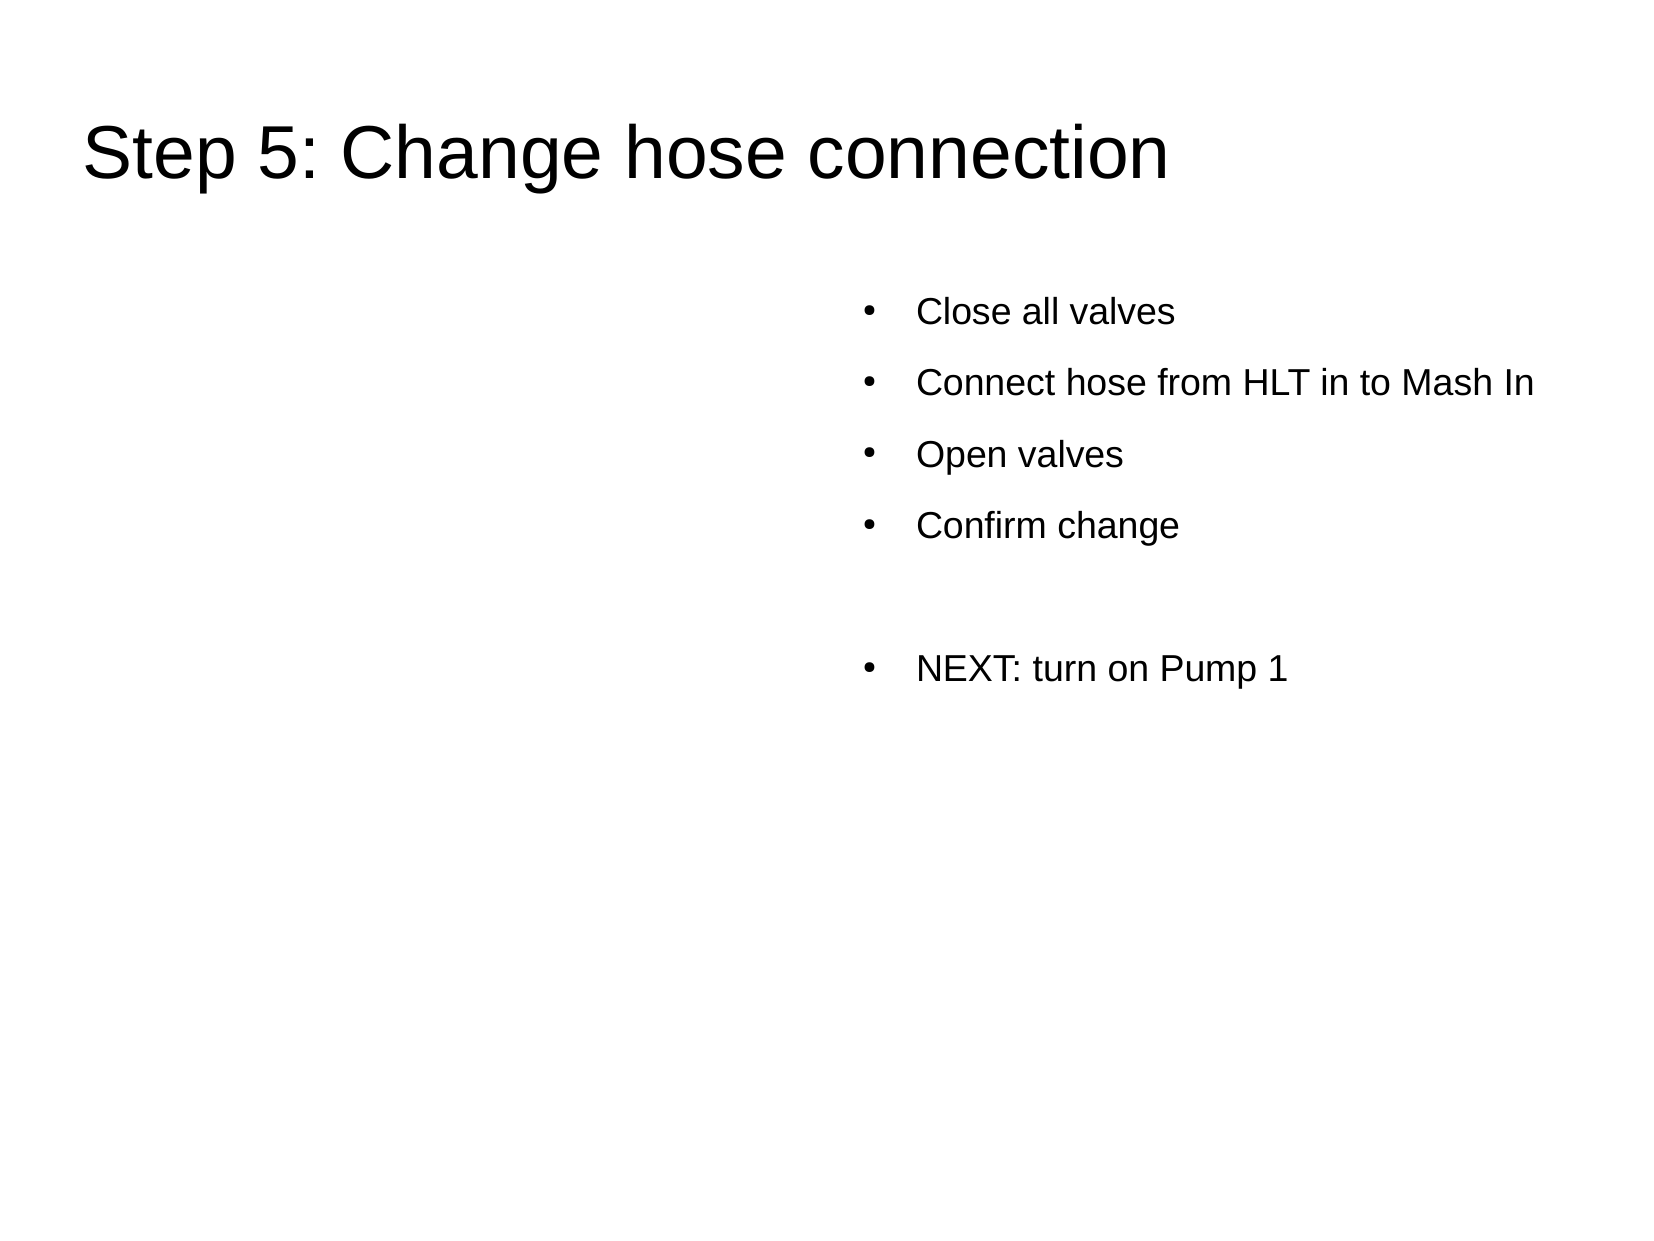

# Step 5: Change hose connection
Close all valves
Connect hose from HLT in to Mash In
Open valves
Confirm change
NEXT: turn on Pump 1